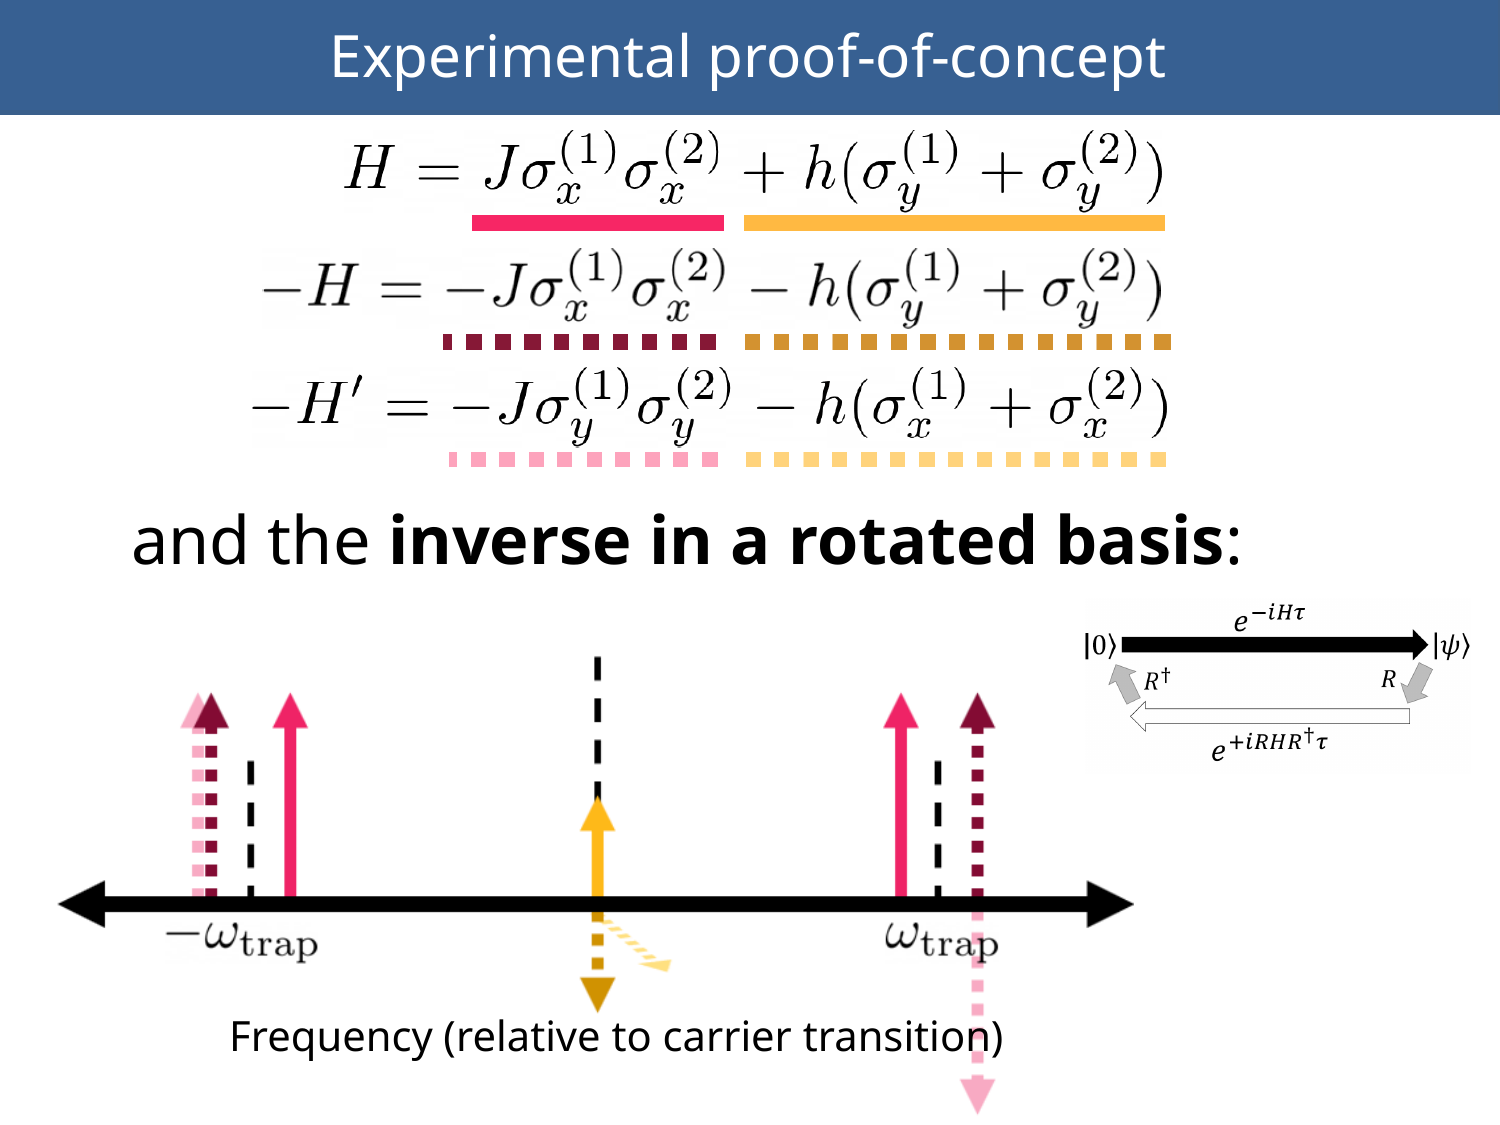

# Experimental proof-of-concept
and the inverse in a rotated basis:
Frequency (relative to carrier transition)